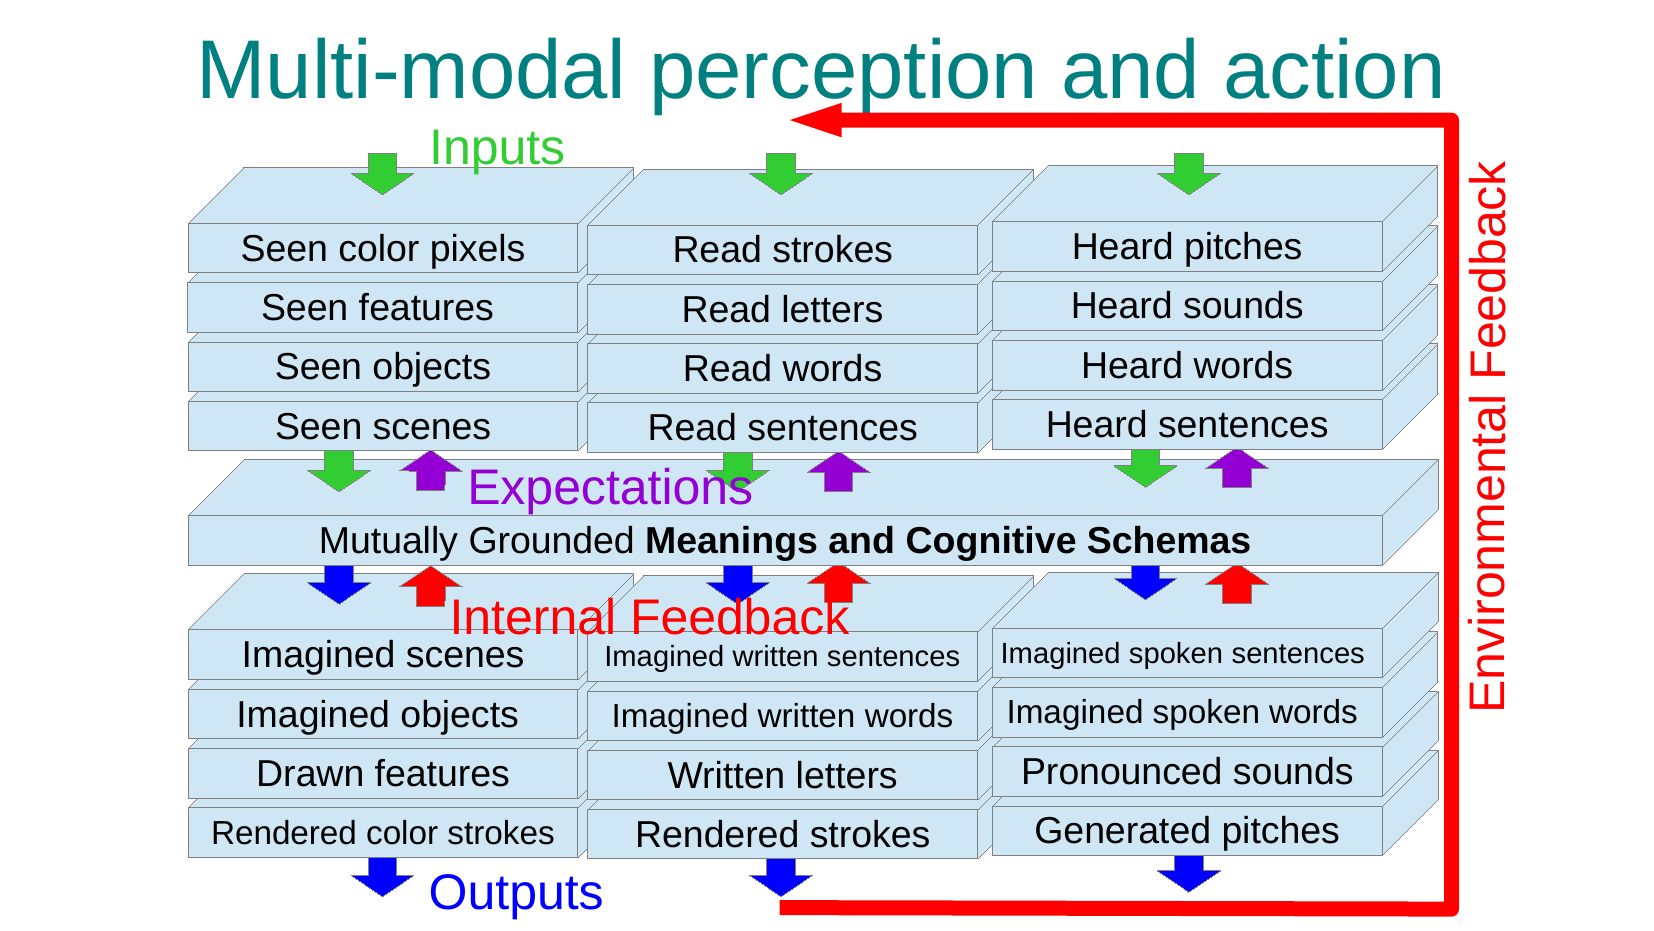

Multi-modal perception and action
Inputs
Heard pitches
Heard sounds
Heard words
Heard sentences
Seen color pixels
Seen features
Seen objects
Seen scenes
Read strokes
Read letters
Read words
Read sentences
Environmental Feedback
Expectations
Mutually Grounded Meanings and Cognitive Schemas
Imagined spoken sentences
Imagined spoken words
Pronounced sounds
Generated pitches
Imagined scenes
Imagined objects
Drawn features
Rendered color strokes
Imagined written sentences
Imagined written words
Written letters
Rendered strokes
Internal Feedback
Outputs
Copyright © 2020 Anton Kolonin, Aigents®
14